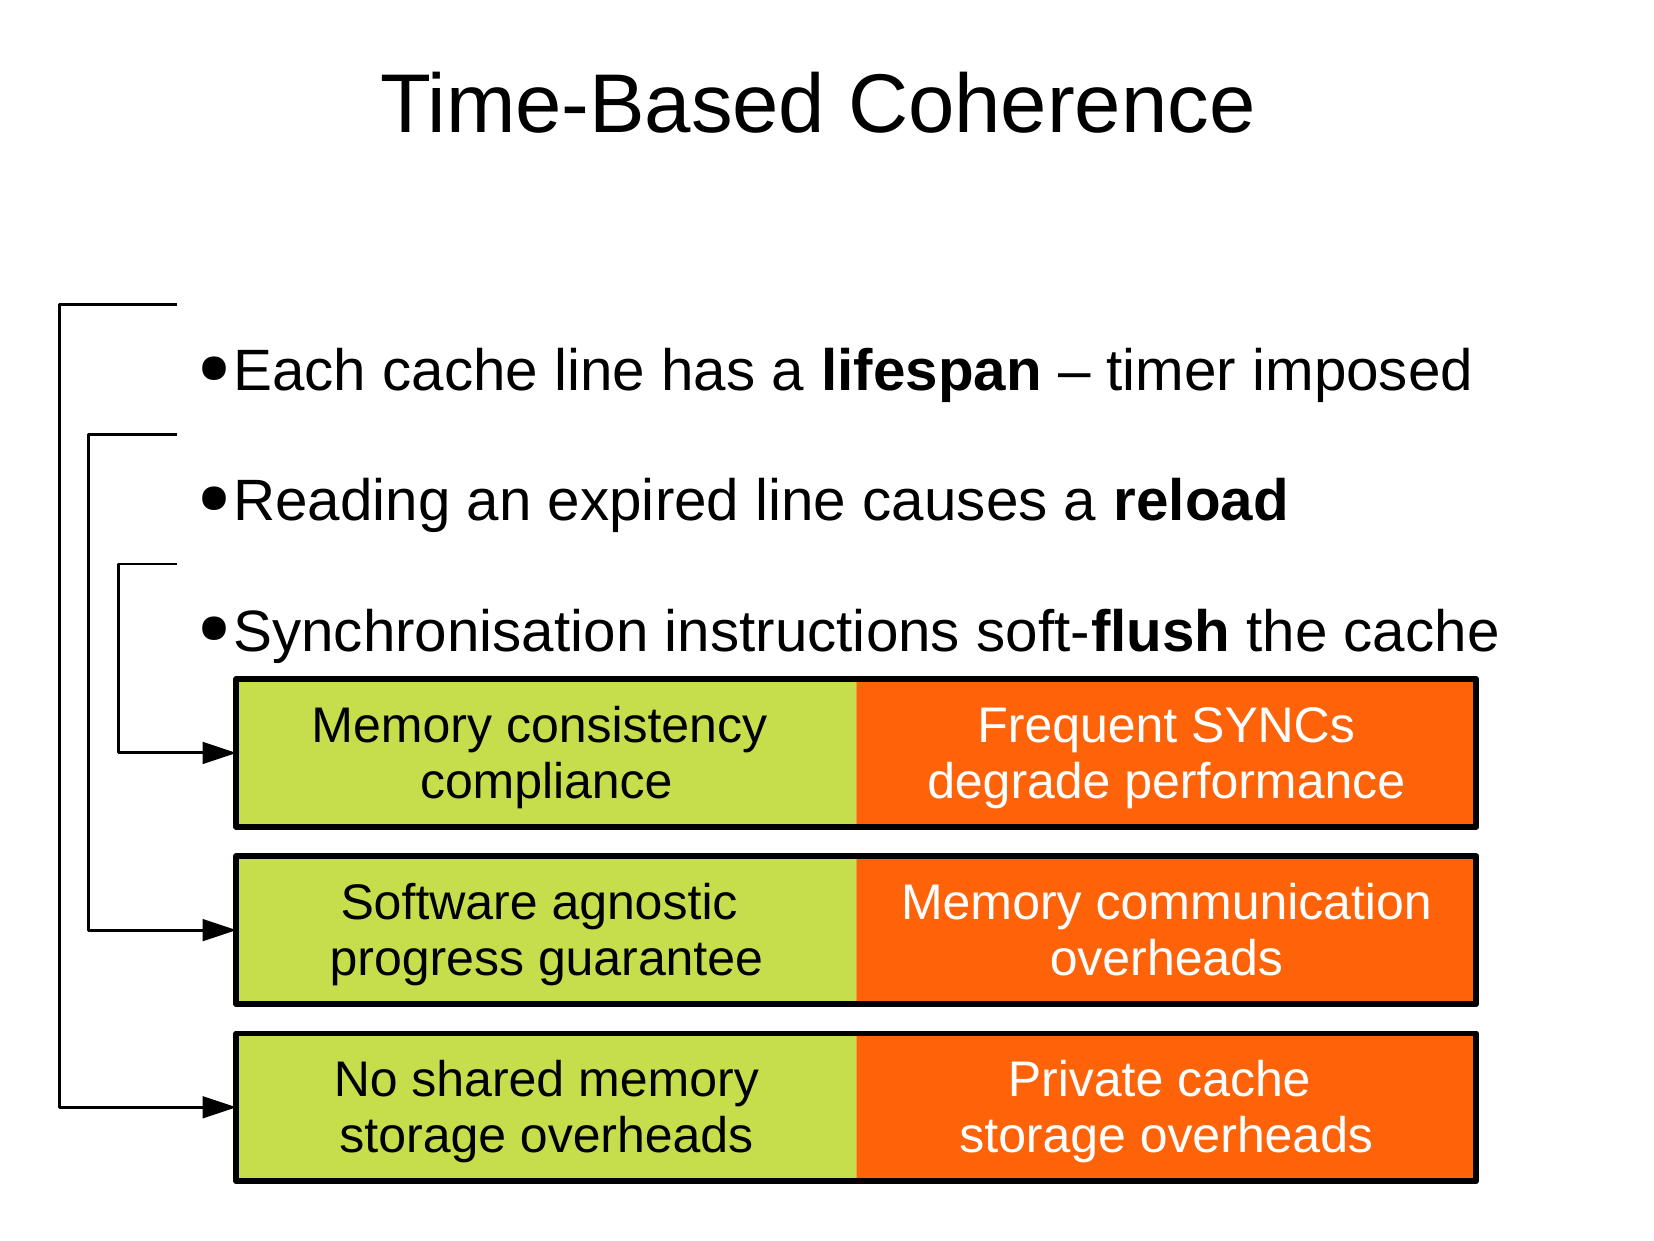

# Time-Based Coherence
Each cache line has a lifespan – timer imposed
Reading an expired line causes a reload
Synchronisation instructions soft-flush the cache
Memory consistency
compliance
Frequent SYNCs
degrade performance
Software agnostic
progress guarantee
Memory communication
overheads
No shared memory
storage overheads
Private cache
storage overheads